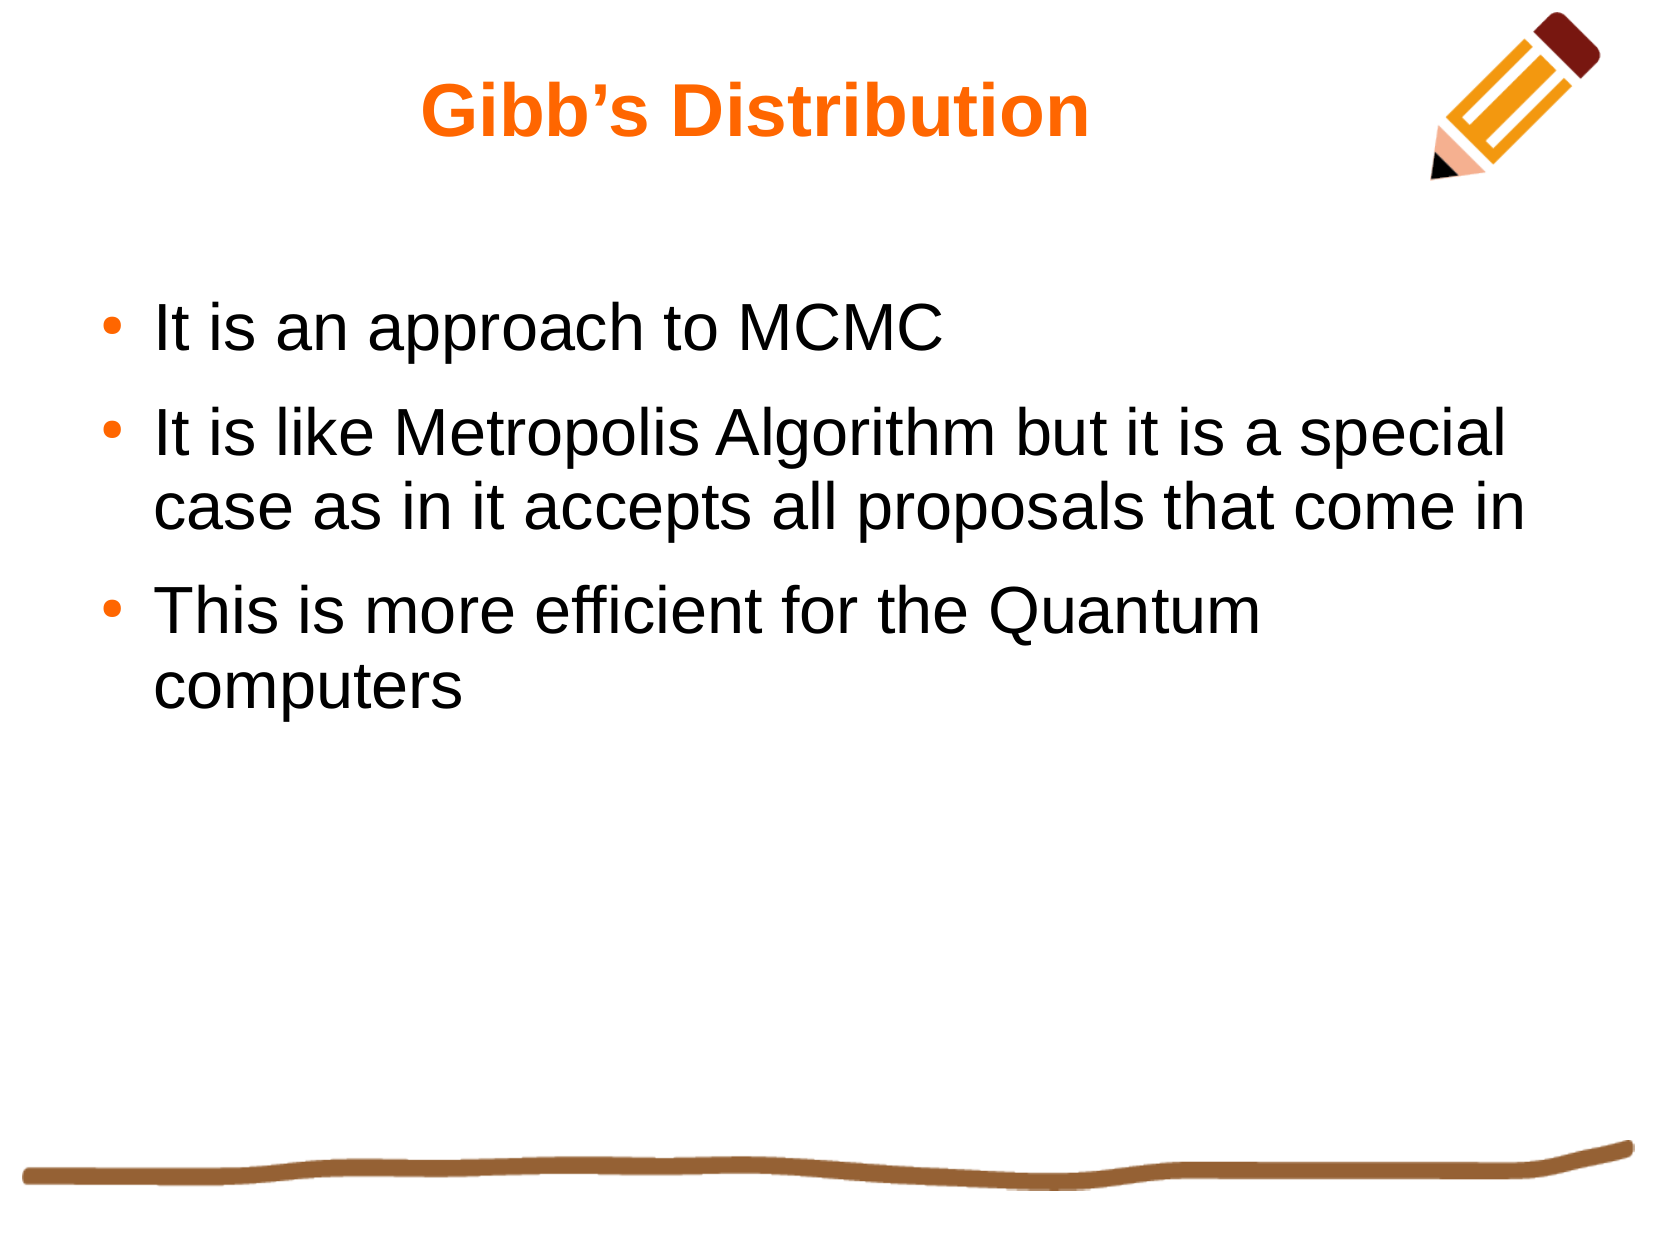

# Gibb’s Distribution
It is an approach to MCMC
It is like Metropolis Algorithm but it is a special case as in it accepts all proposals that come in
This is more efficient for the Quantum computers